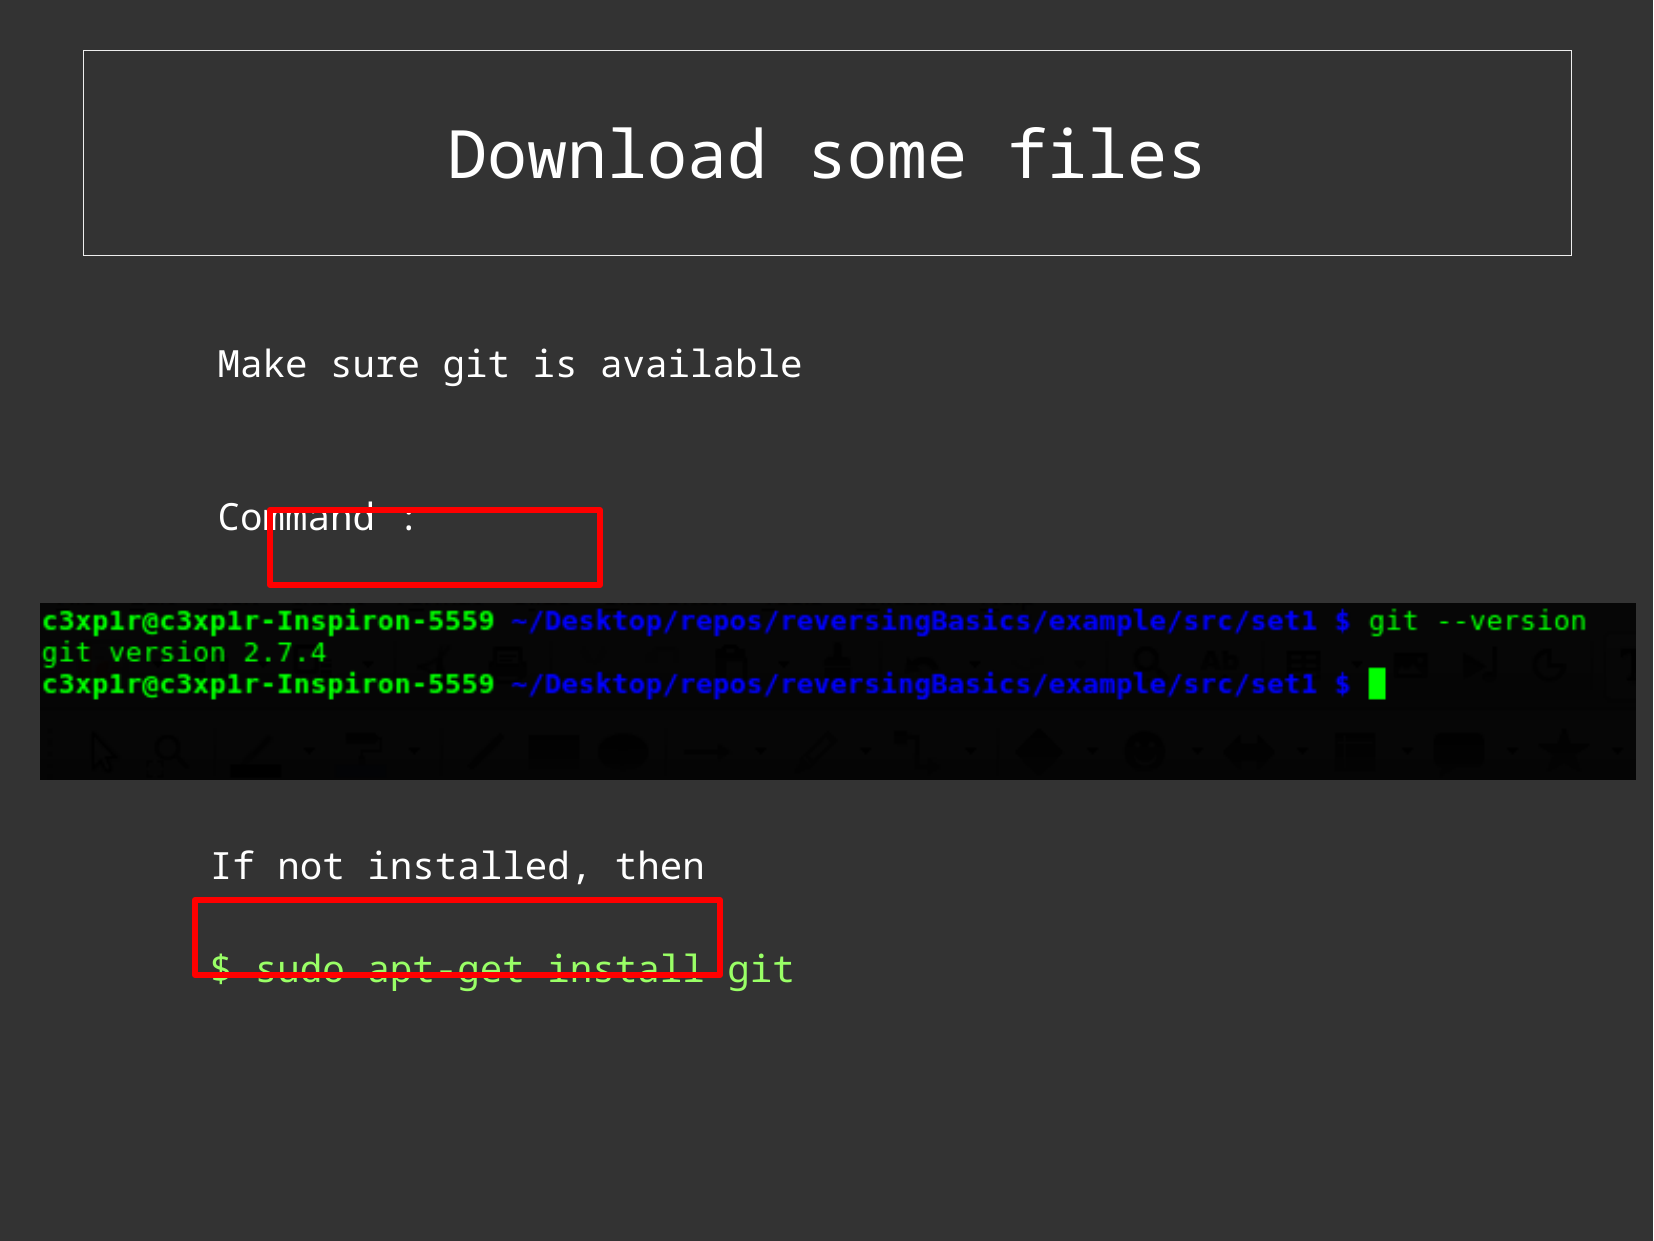

Download some files
Make sure git is available
Command :
	$ git --version
If not installed, then
$ sudo apt-get install git